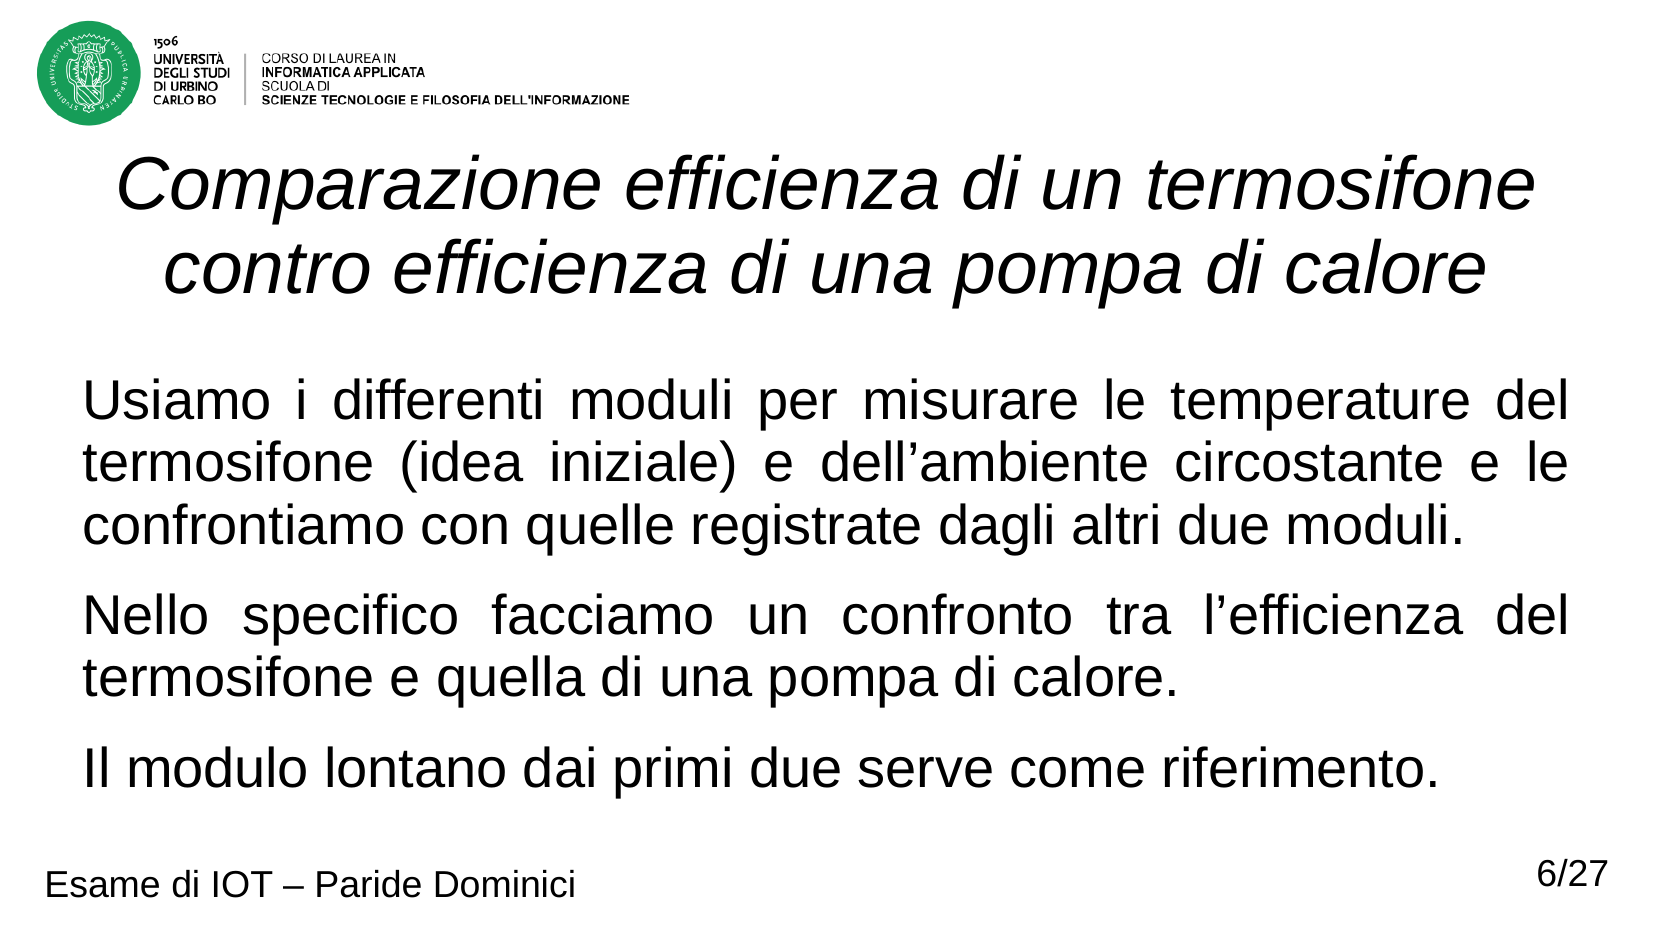

# Comparazione efficienza di un termosifone contro efficienza di una pompa di calore
Usiamo i differenti moduli per misurare le temperature del termosifone (idea iniziale) e dell’ambiente circostante e le confrontiamo con quelle registrate dagli altri due moduli.
Nello specifico facciamo un confronto tra l’efficienza del termosifone e quella di una pompa di calore.
Il modulo lontano dai primi due serve come riferimento.
Esame di IOT – Paride Dominici